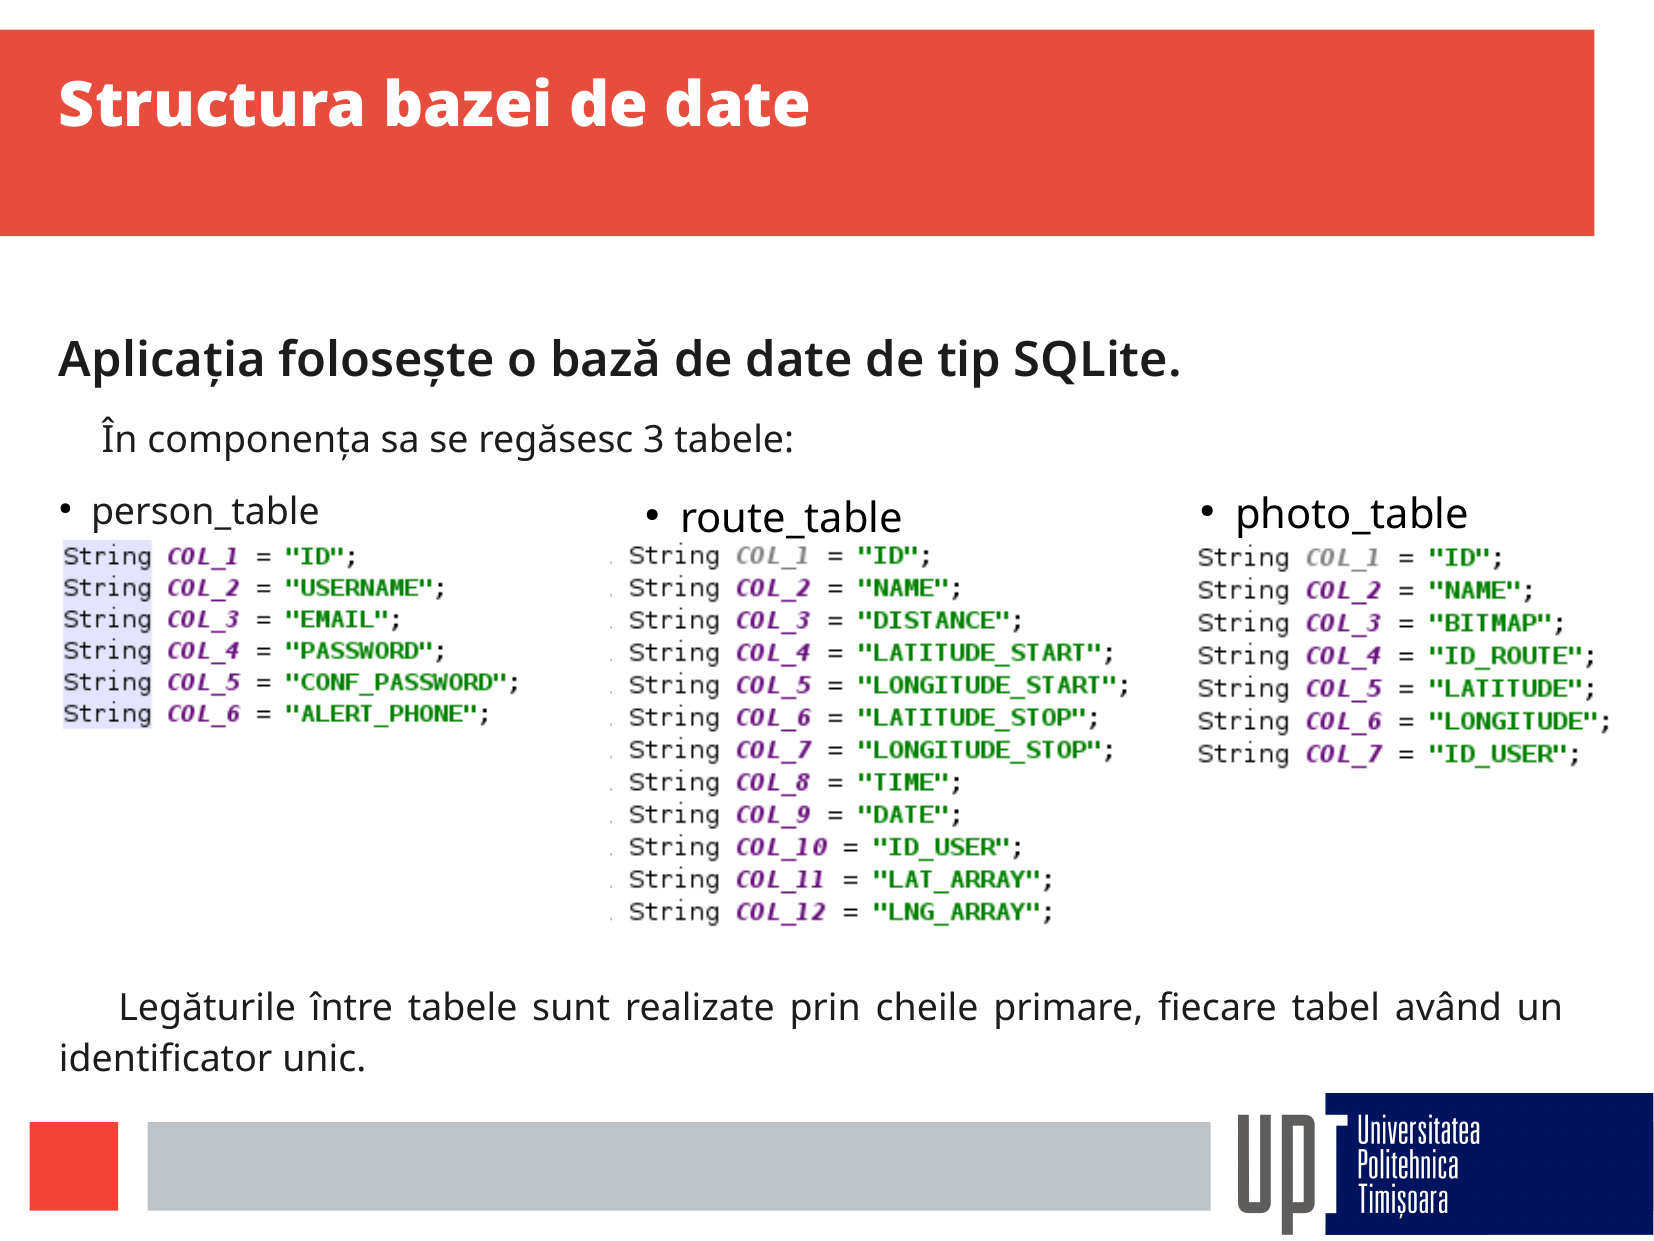

# Structura bazei de date
Aplicația folosește o bază de date de tip SQLite.
În componența sa se regăsesc 3 tabele:
person_table
 Legăturile între tabele sunt realizate prin cheile primare, fiecare tabel având un identificator unic.
photo_table
route_table